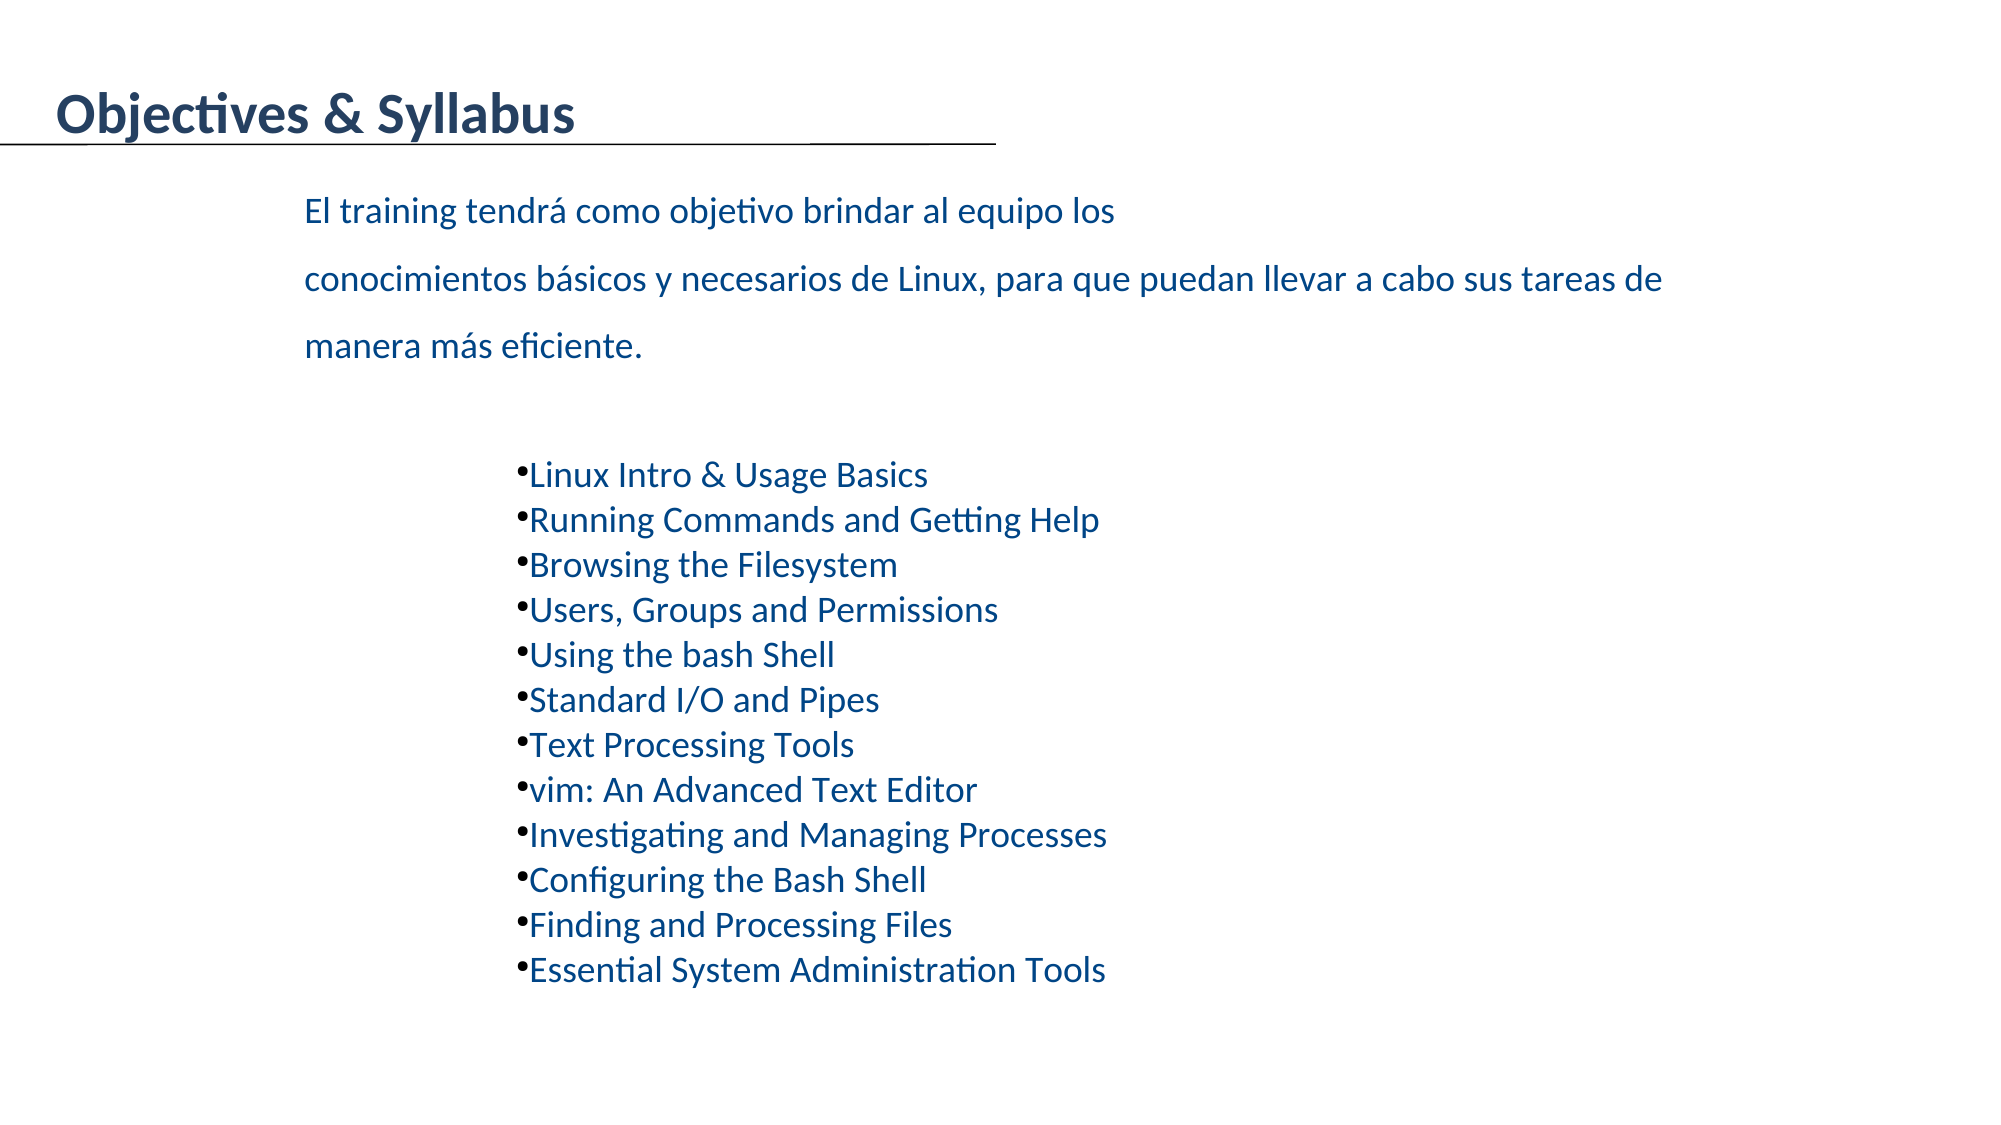

Objectives & Syllabus
El training tendrá como objetivo brindar al equipo los
conocimientos básicos y necesarios de Linux, para que puedan llevar a cabo sus tareas de
manera más eficiente.
Linux Intro & Usage Basics
Running Commands and Getting Help
Browsing the Filesystem
Users, Groups and Permissions
Using the bash Shell
Standard I/O and Pipes
Text Processing Tools
vim: An Advanced Text Editor
Investigating and Managing Processes
Configuring the Bash Shell
Finding and Processing Files
Essential System Administration Tools